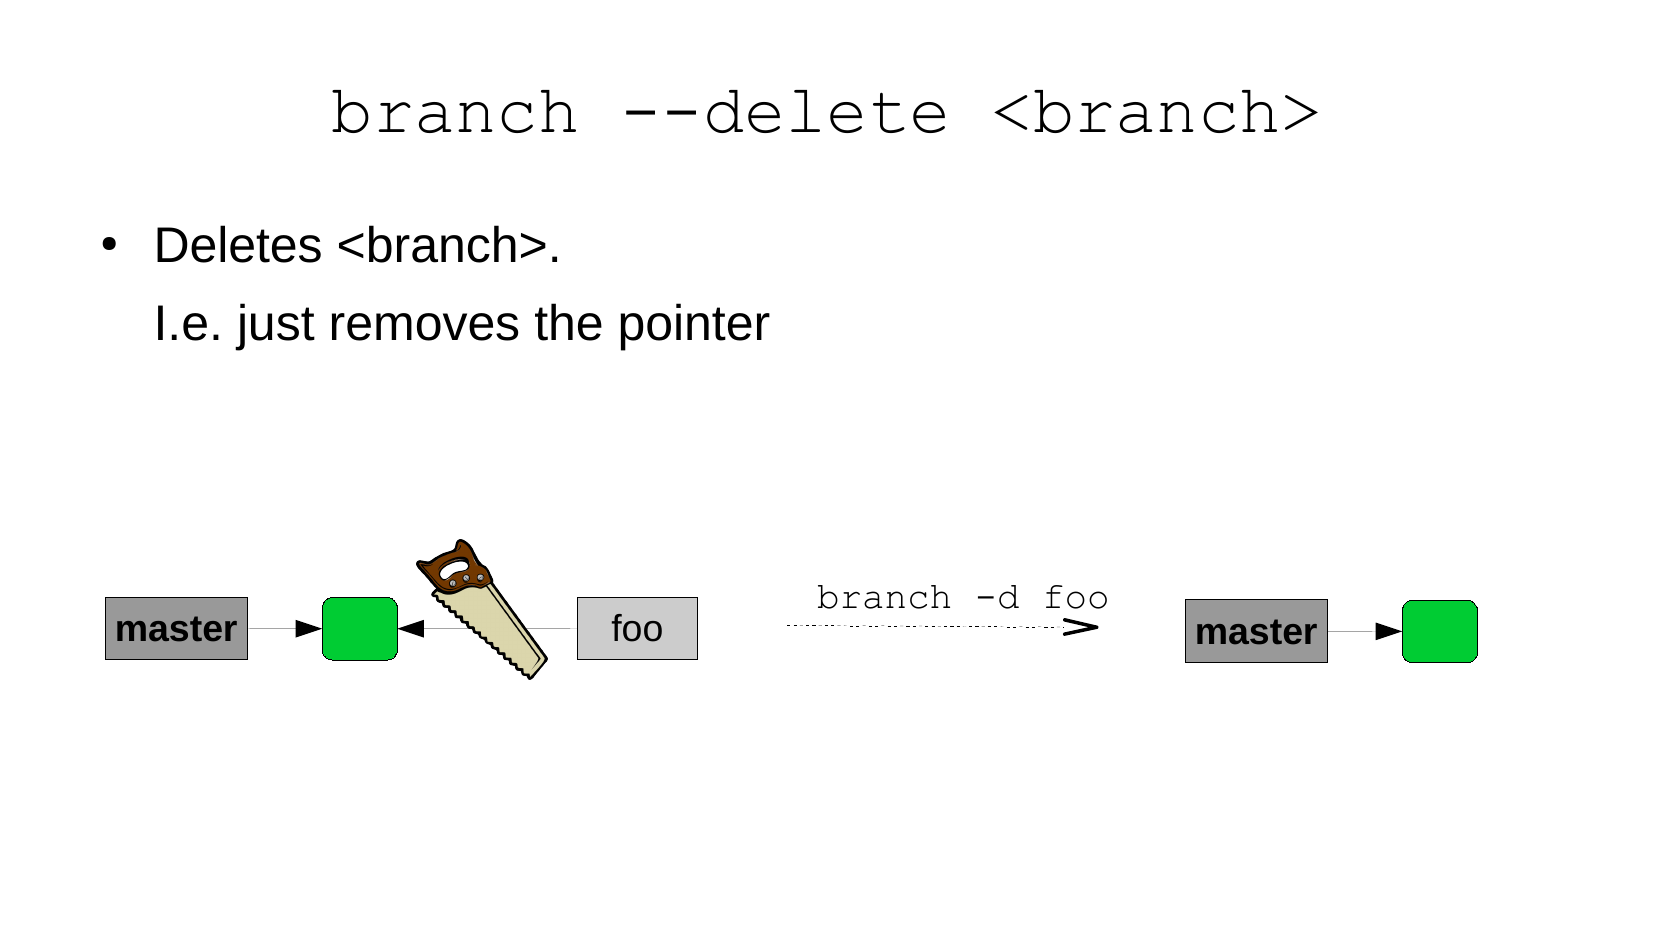

# branch --delete <branch>
Deletes <branch>.
I.e. just removes the pointer
branch -d foo
master
foo
master